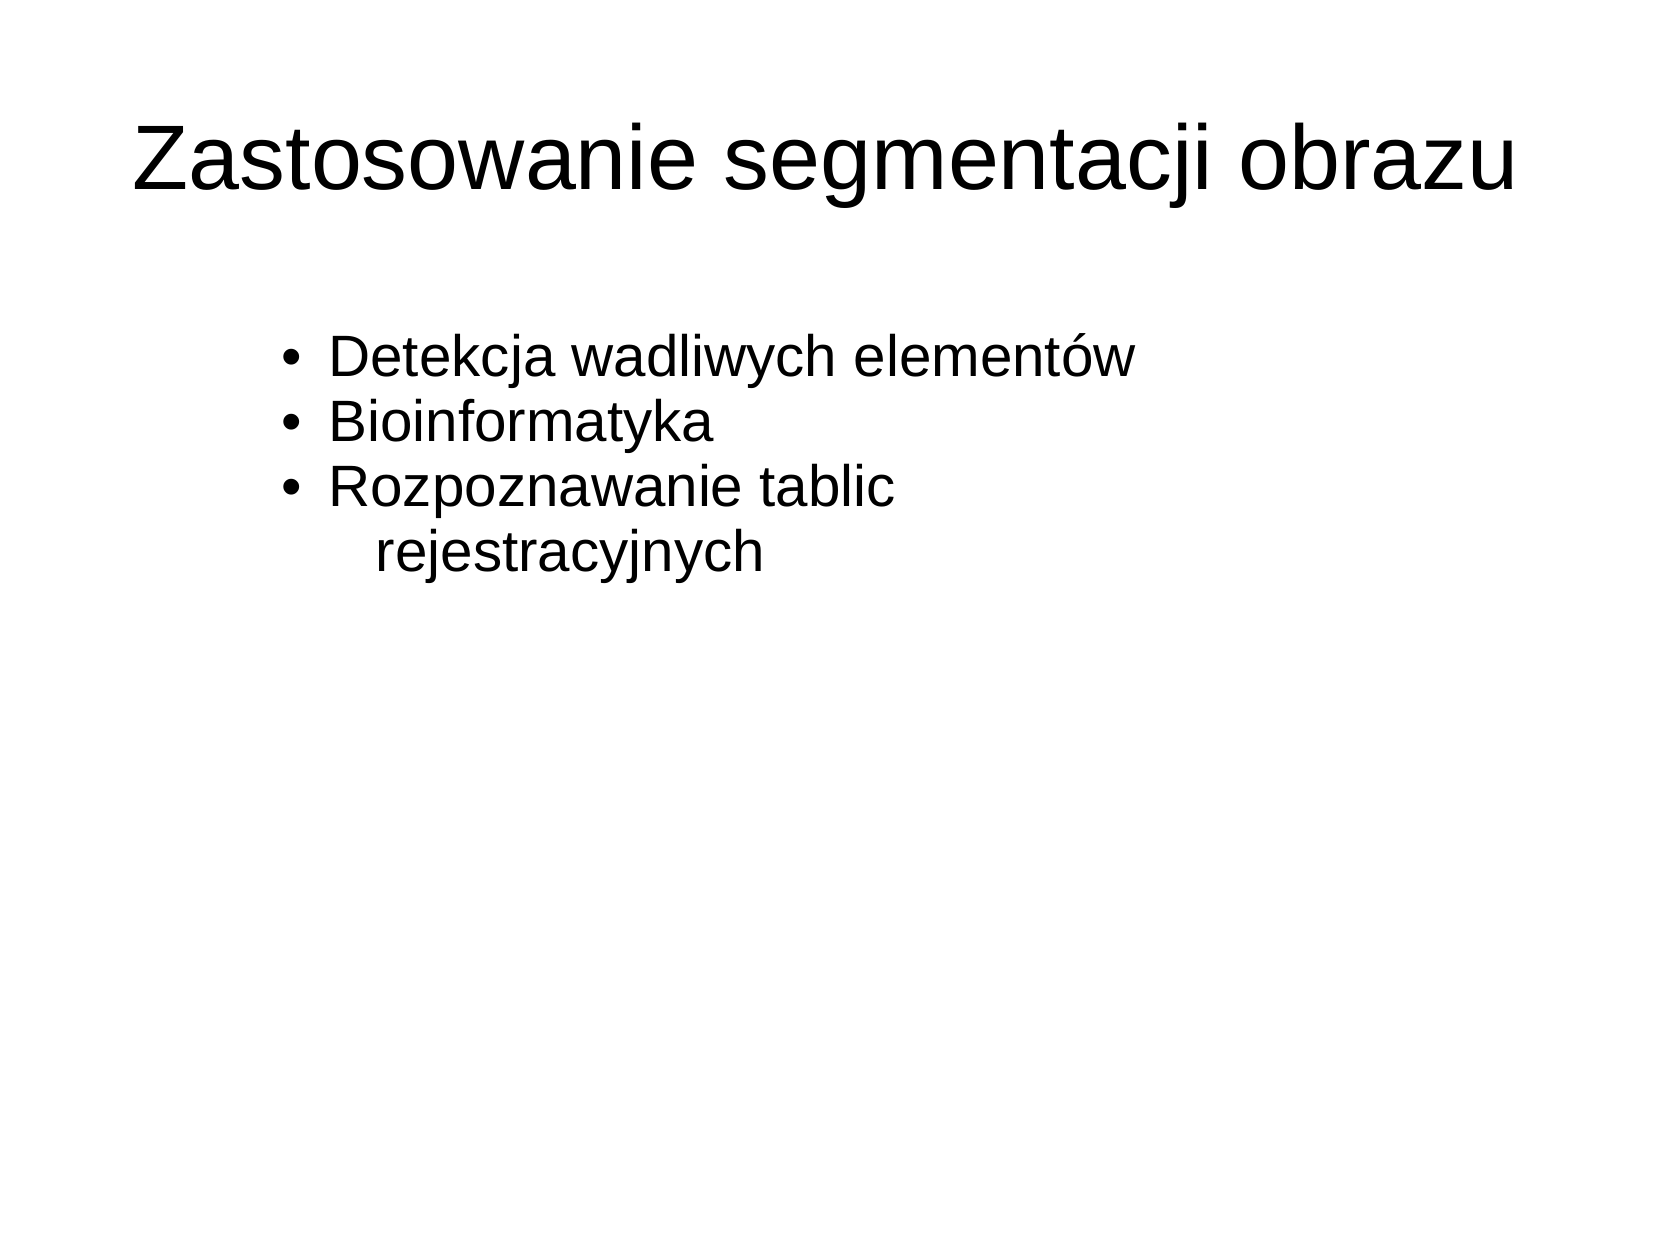

# Zastosowanie segmentacji obrazu
Detekcja wadliwych elementów
Bioinformatyka
Rozpoznawanie tablic rejestracyjnych